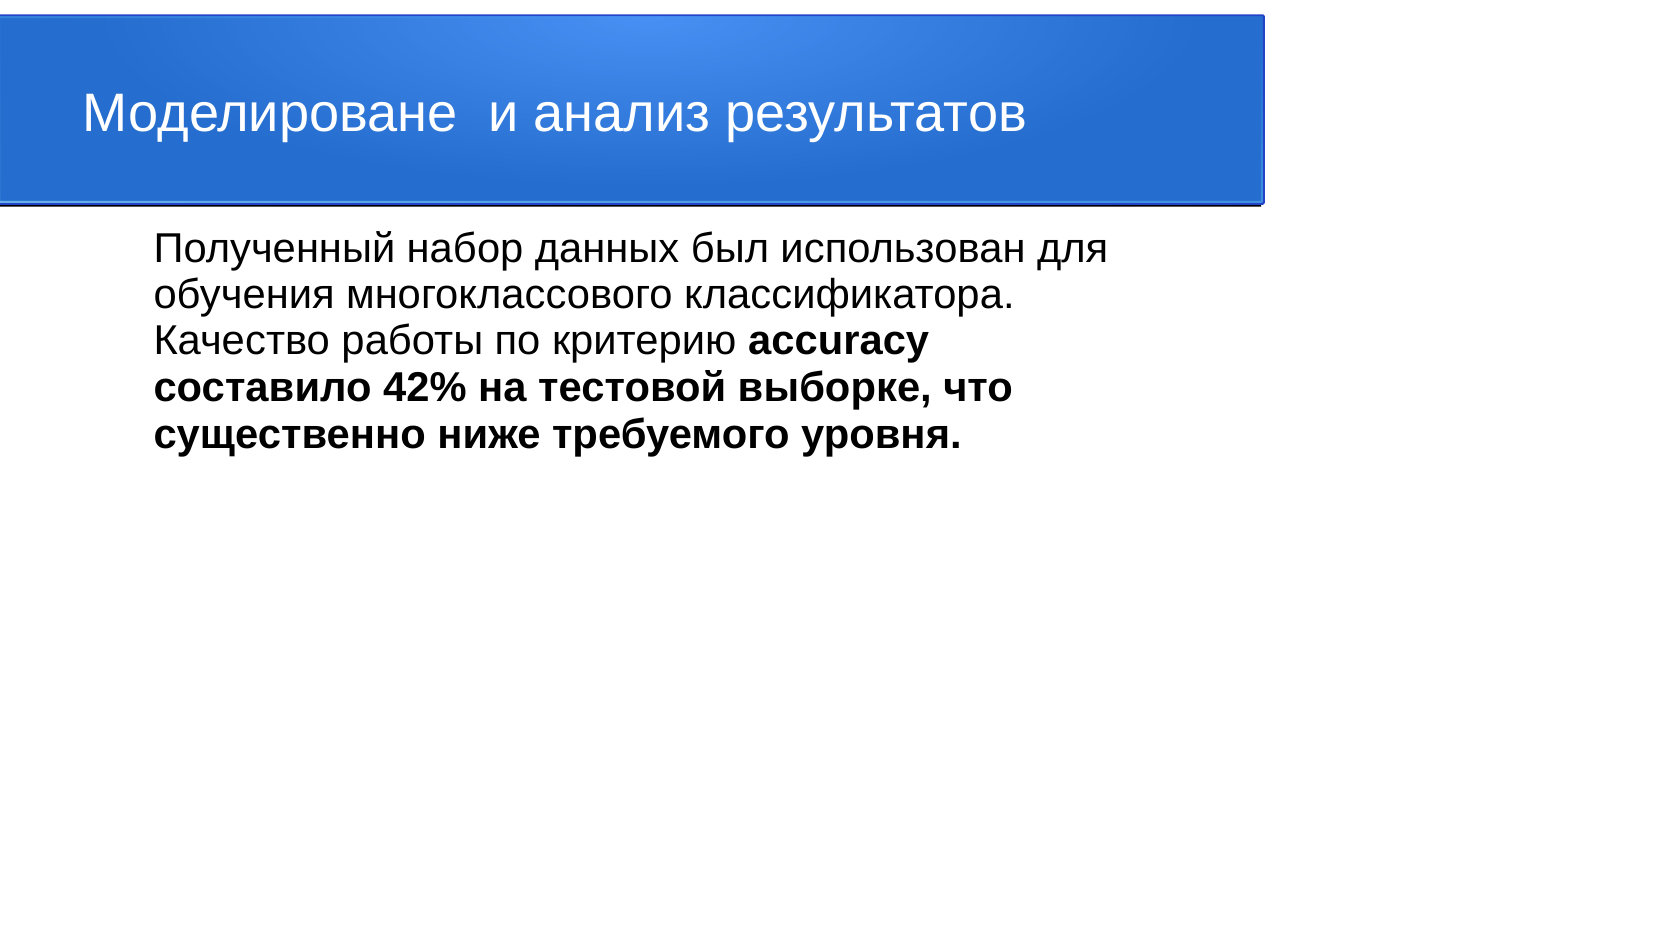

# Моделироване и анализ результатов
Полученный набор данных был использован для обучения многоклассового классификатора. Качество работы по критерию accuracy составило 42% на тестовой выборке, что существенно ниже требуемого уровня.